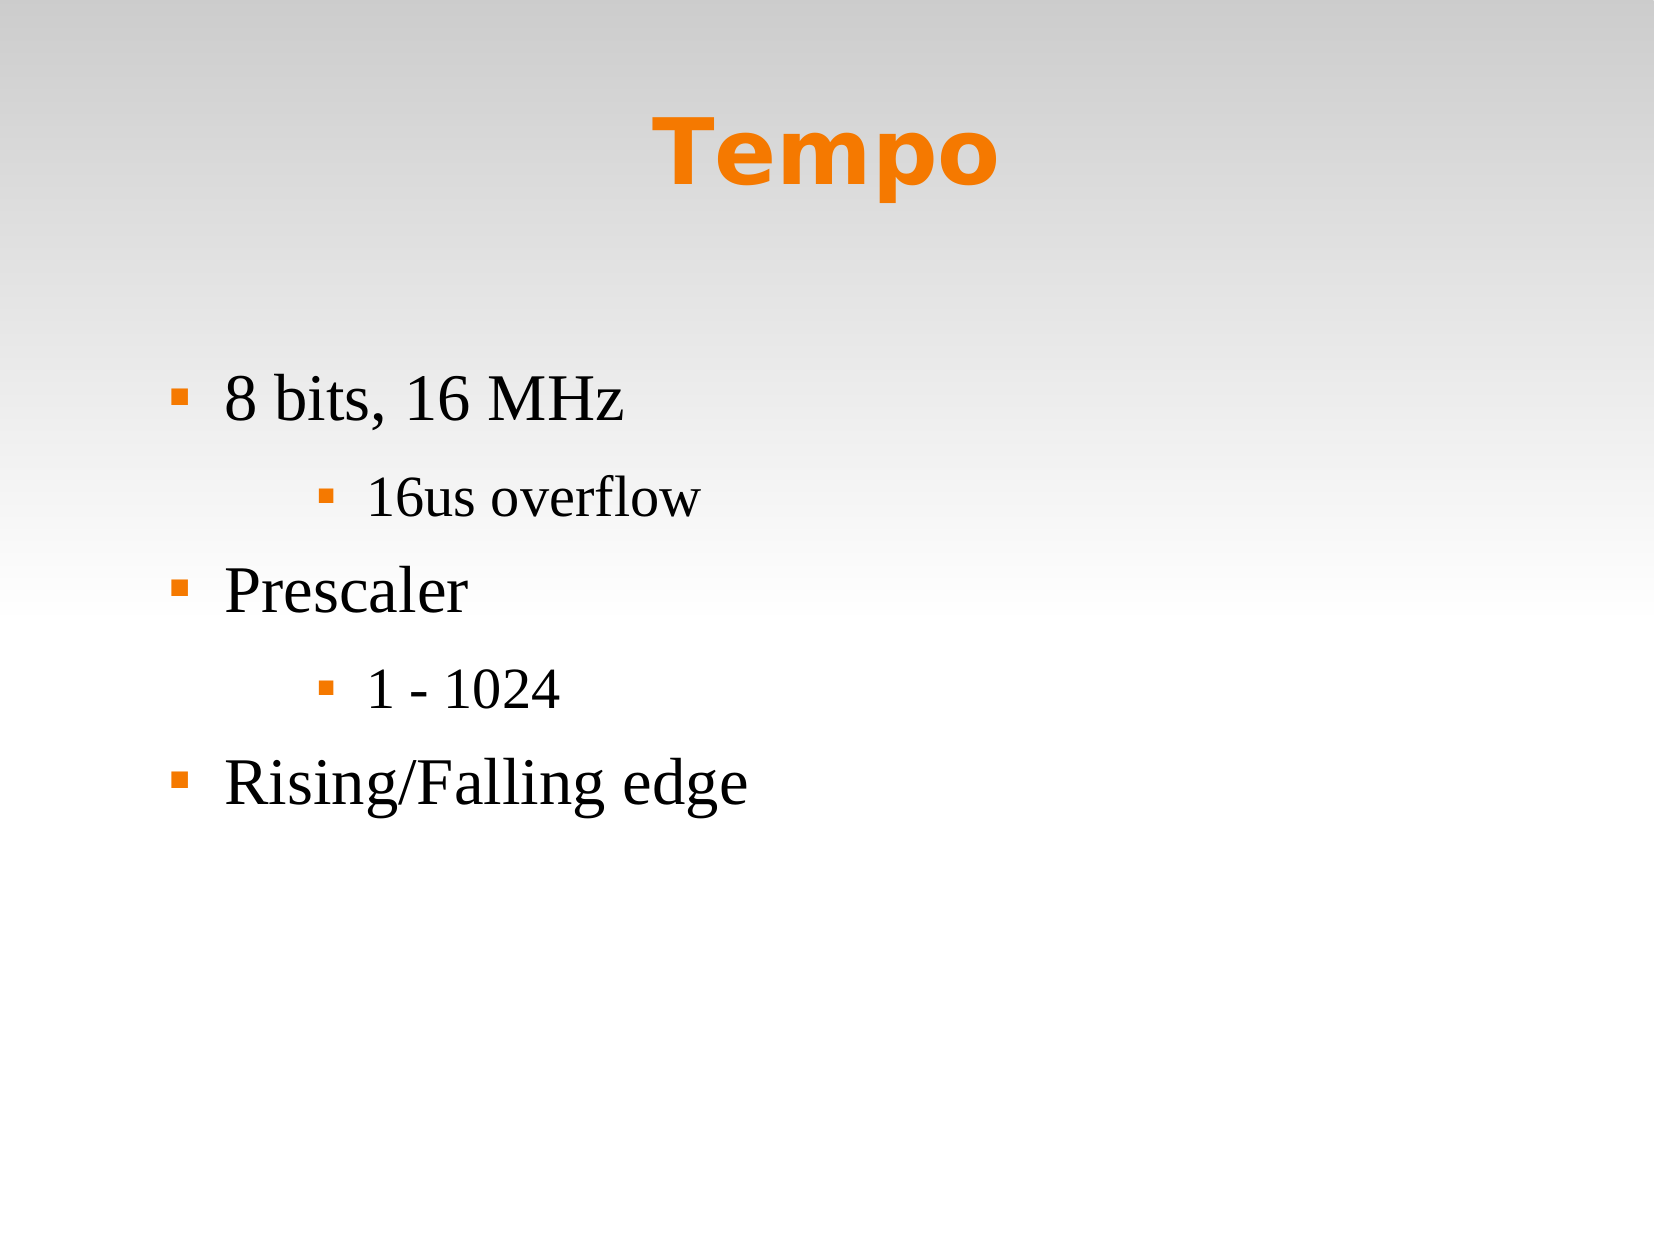

# Tempo
8 bits, 16 MHz
16us overflow
Prescaler
1 - 1024
Rising/Falling edge